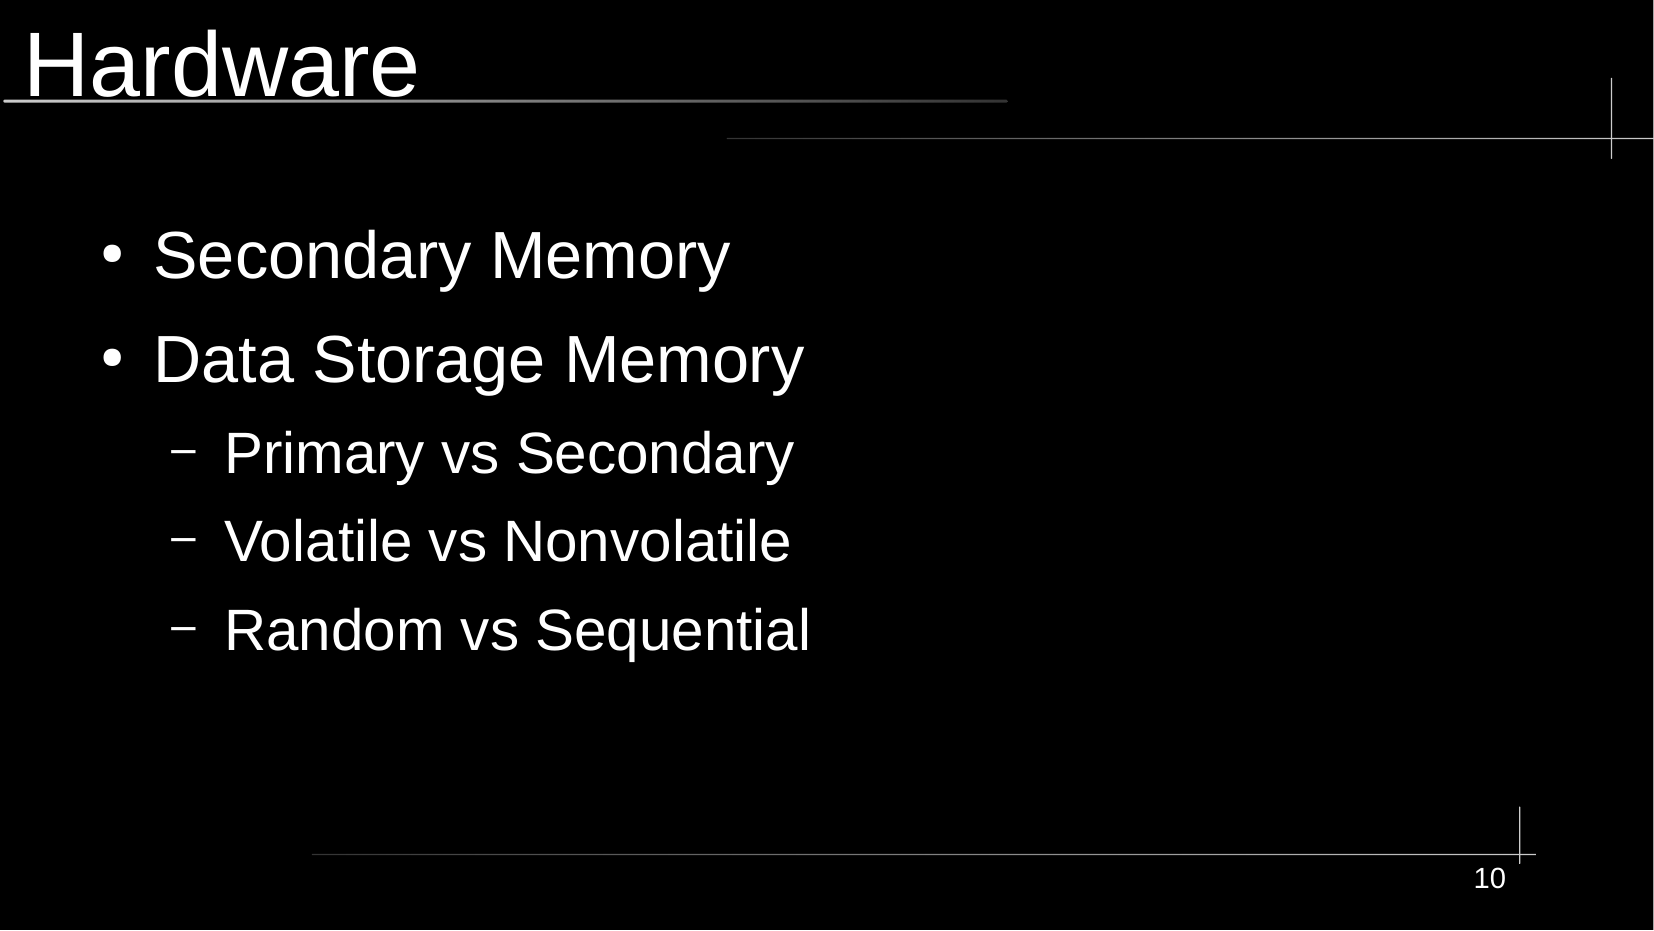

# Hardware
Secondary Memory
Data Storage Memory
Primary vs Secondary
Volatile vs Nonvolatile
Random vs Sequential
10